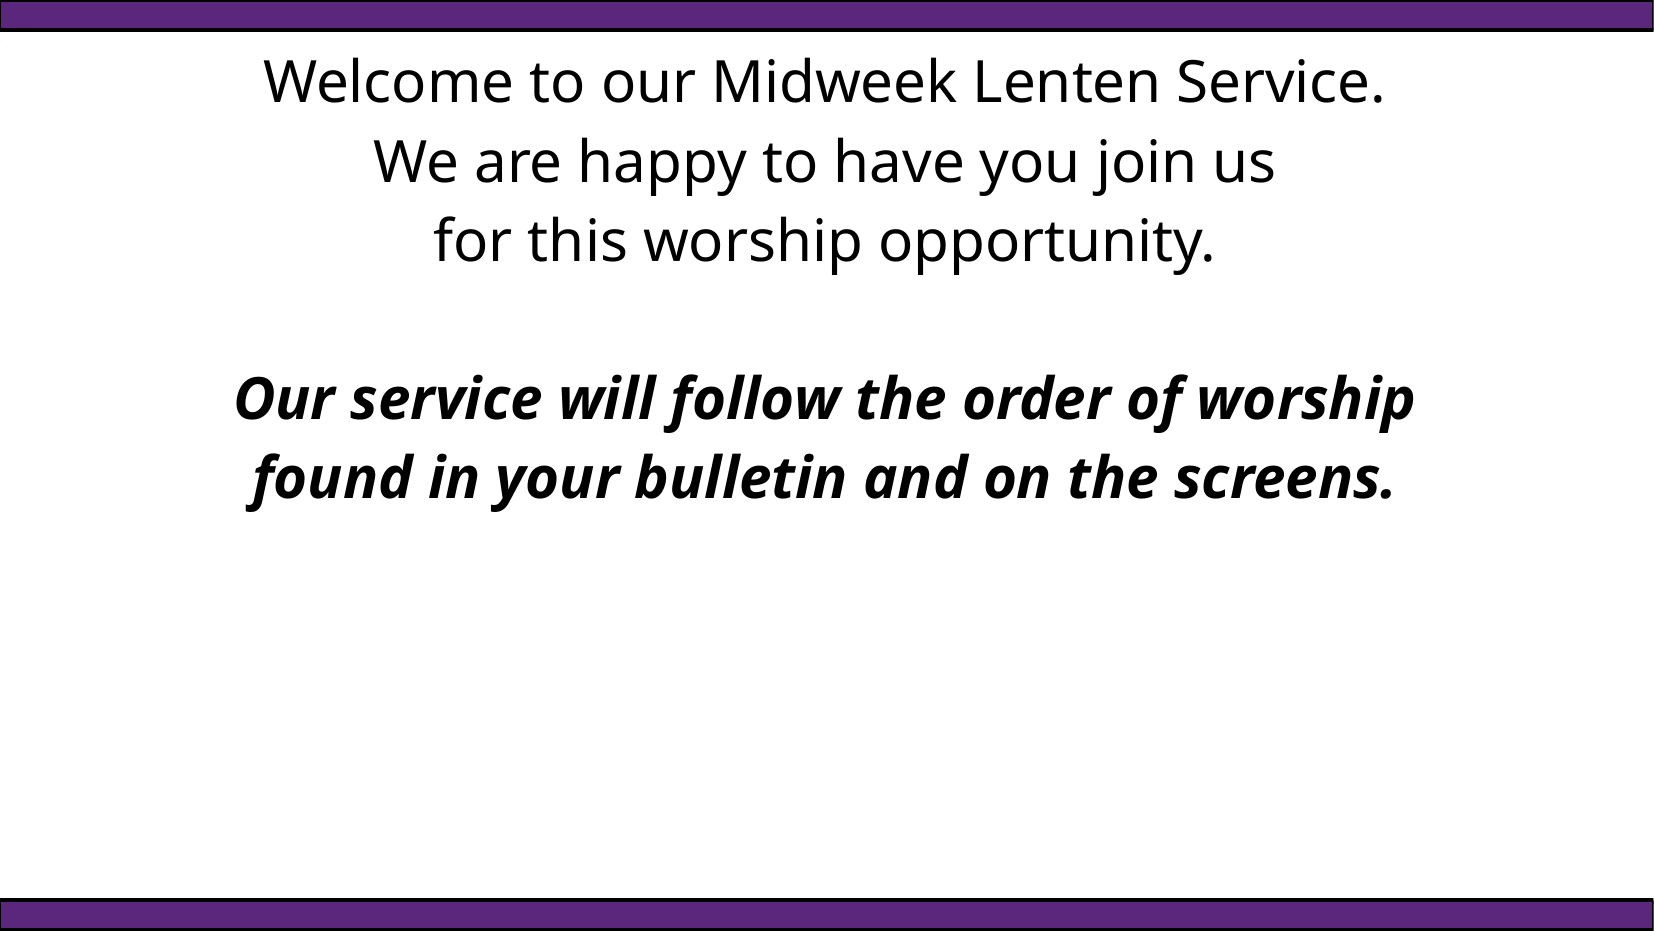

Welcome to our Midweek Lenten Service.
We are happy to have you join us
for this worship opportunity.
Our service will follow the order of worship
found in your bulletin and on the screens.